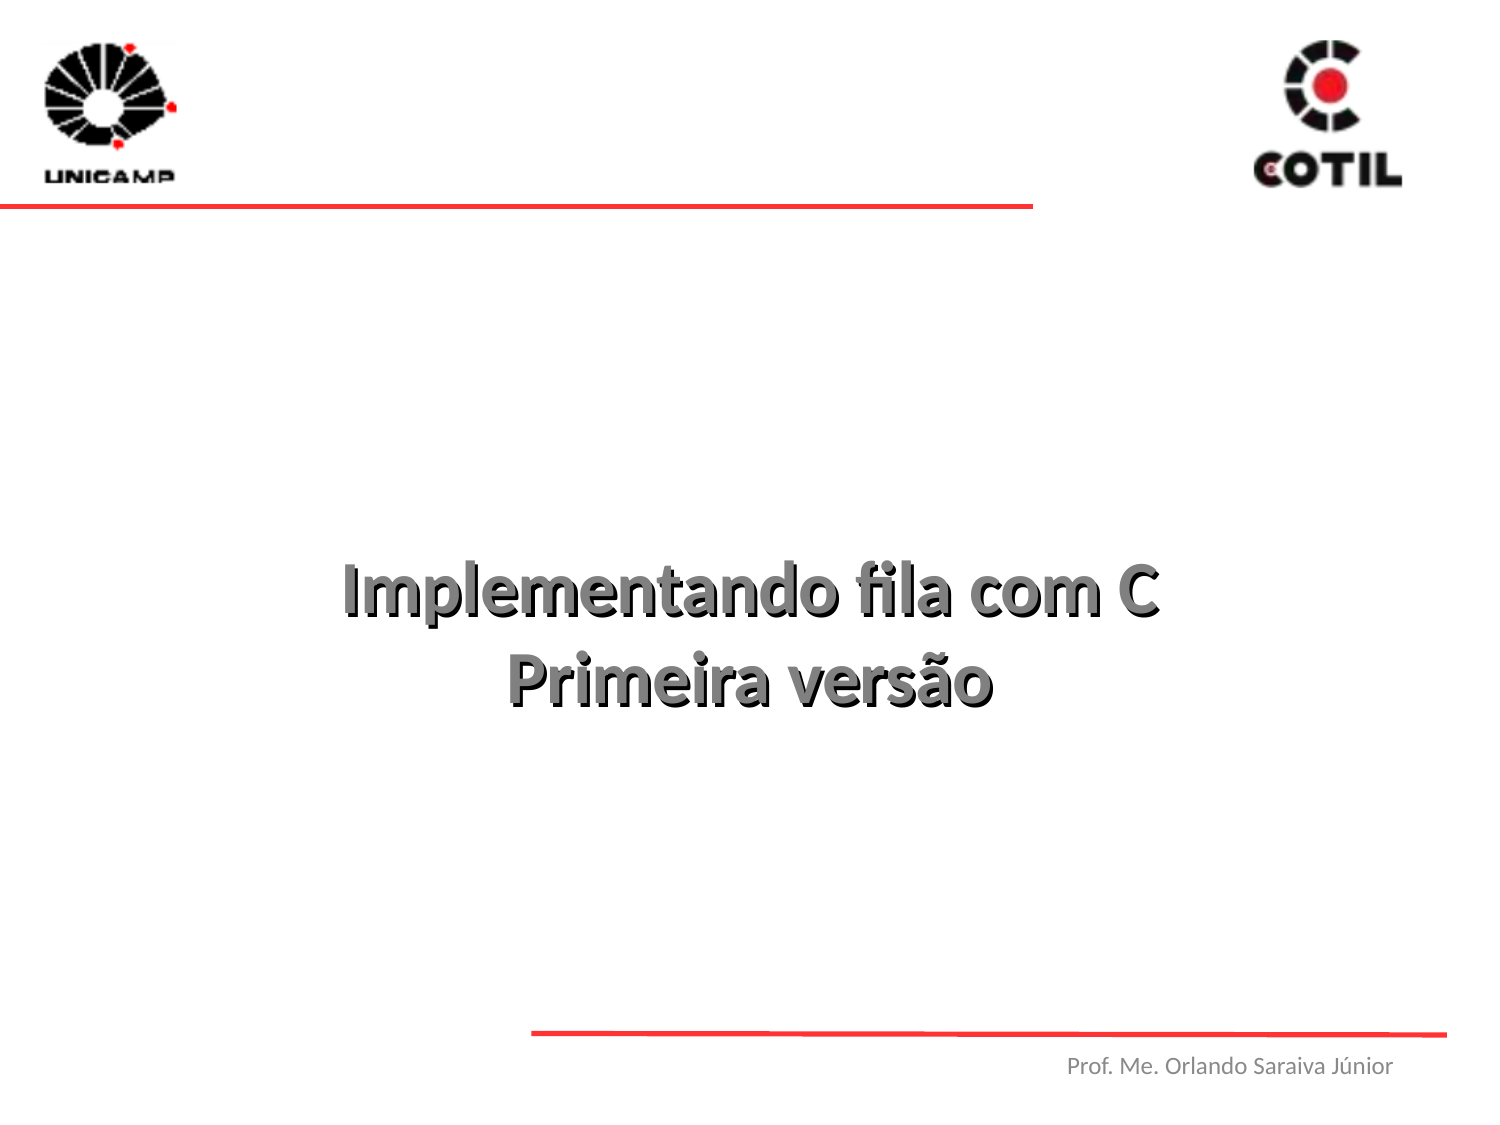

# Implementando fila com C Primeira versão